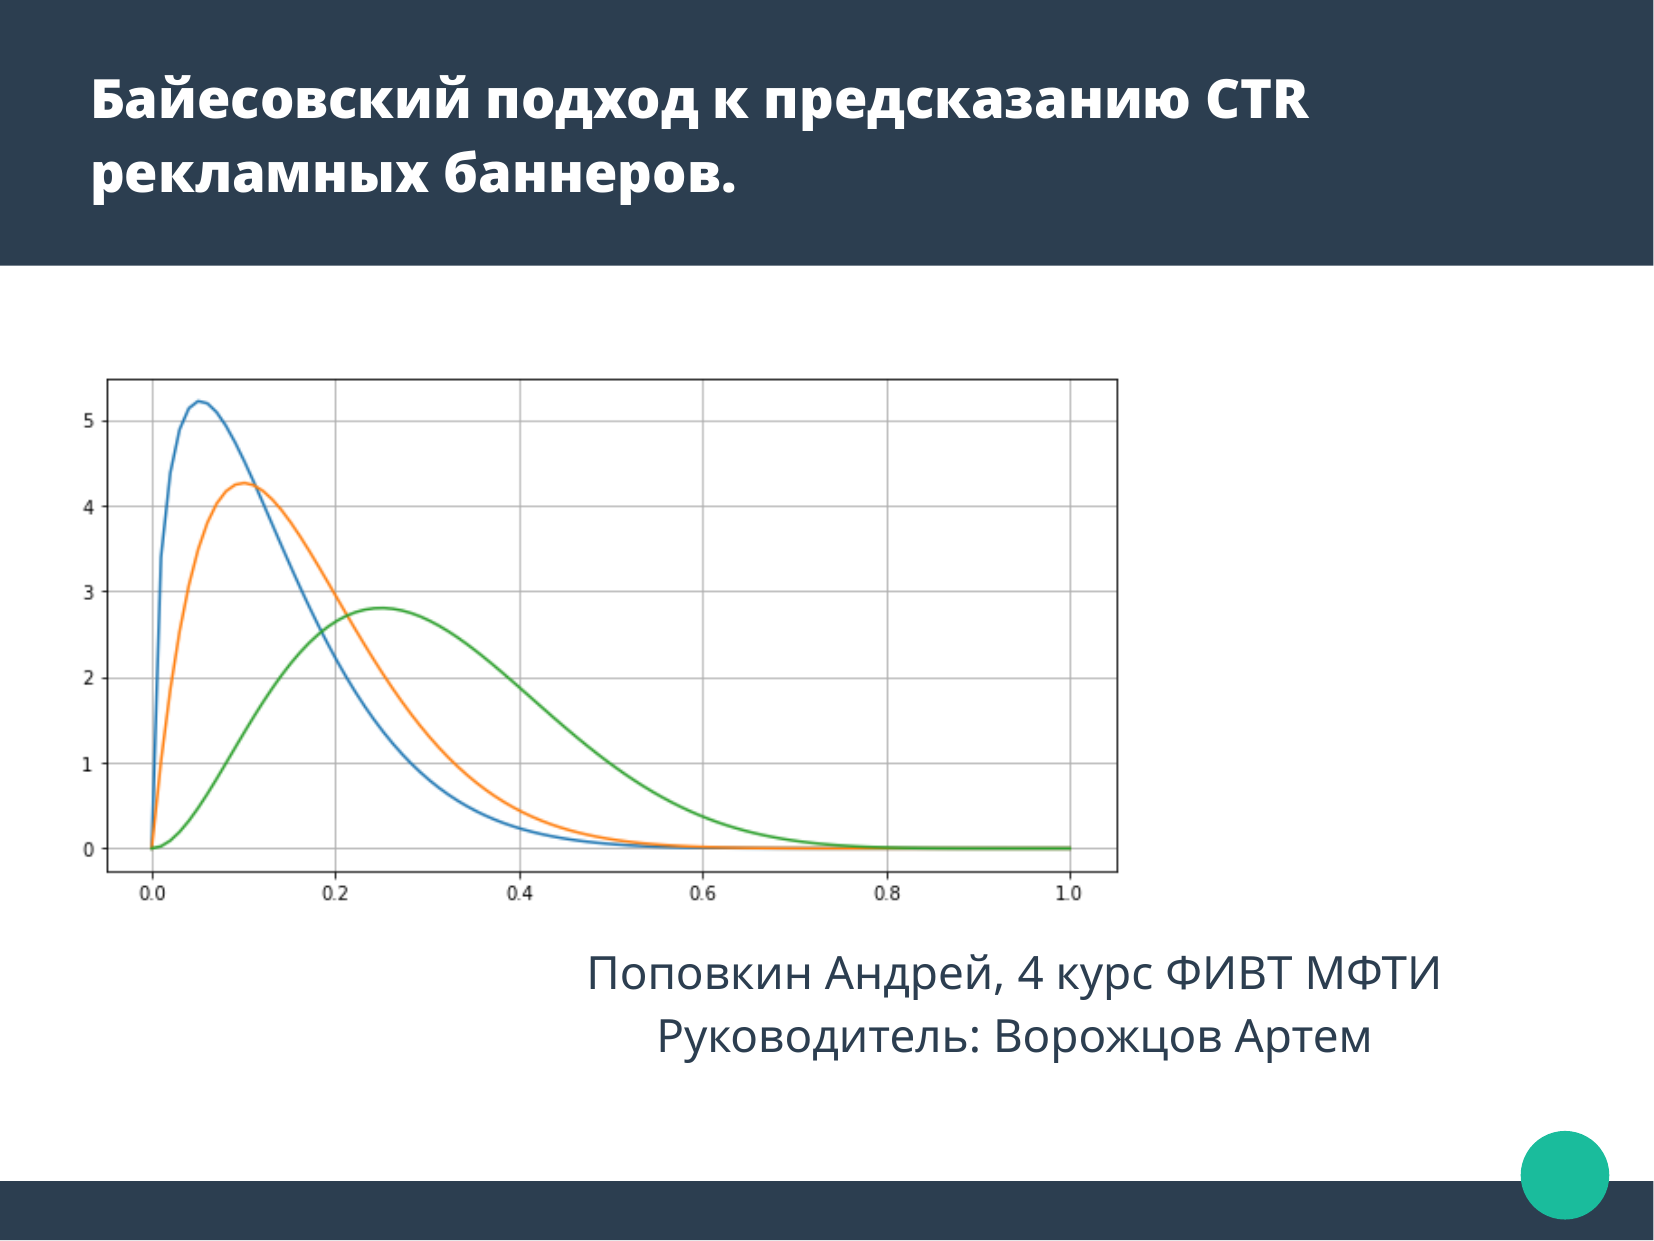

# Байесовский подход к предсказанию СTR рекламных баннеров.
Поповкин Андрей, 4 курс ФИВТ МФТИ
Руководитель: Ворожцов Артем